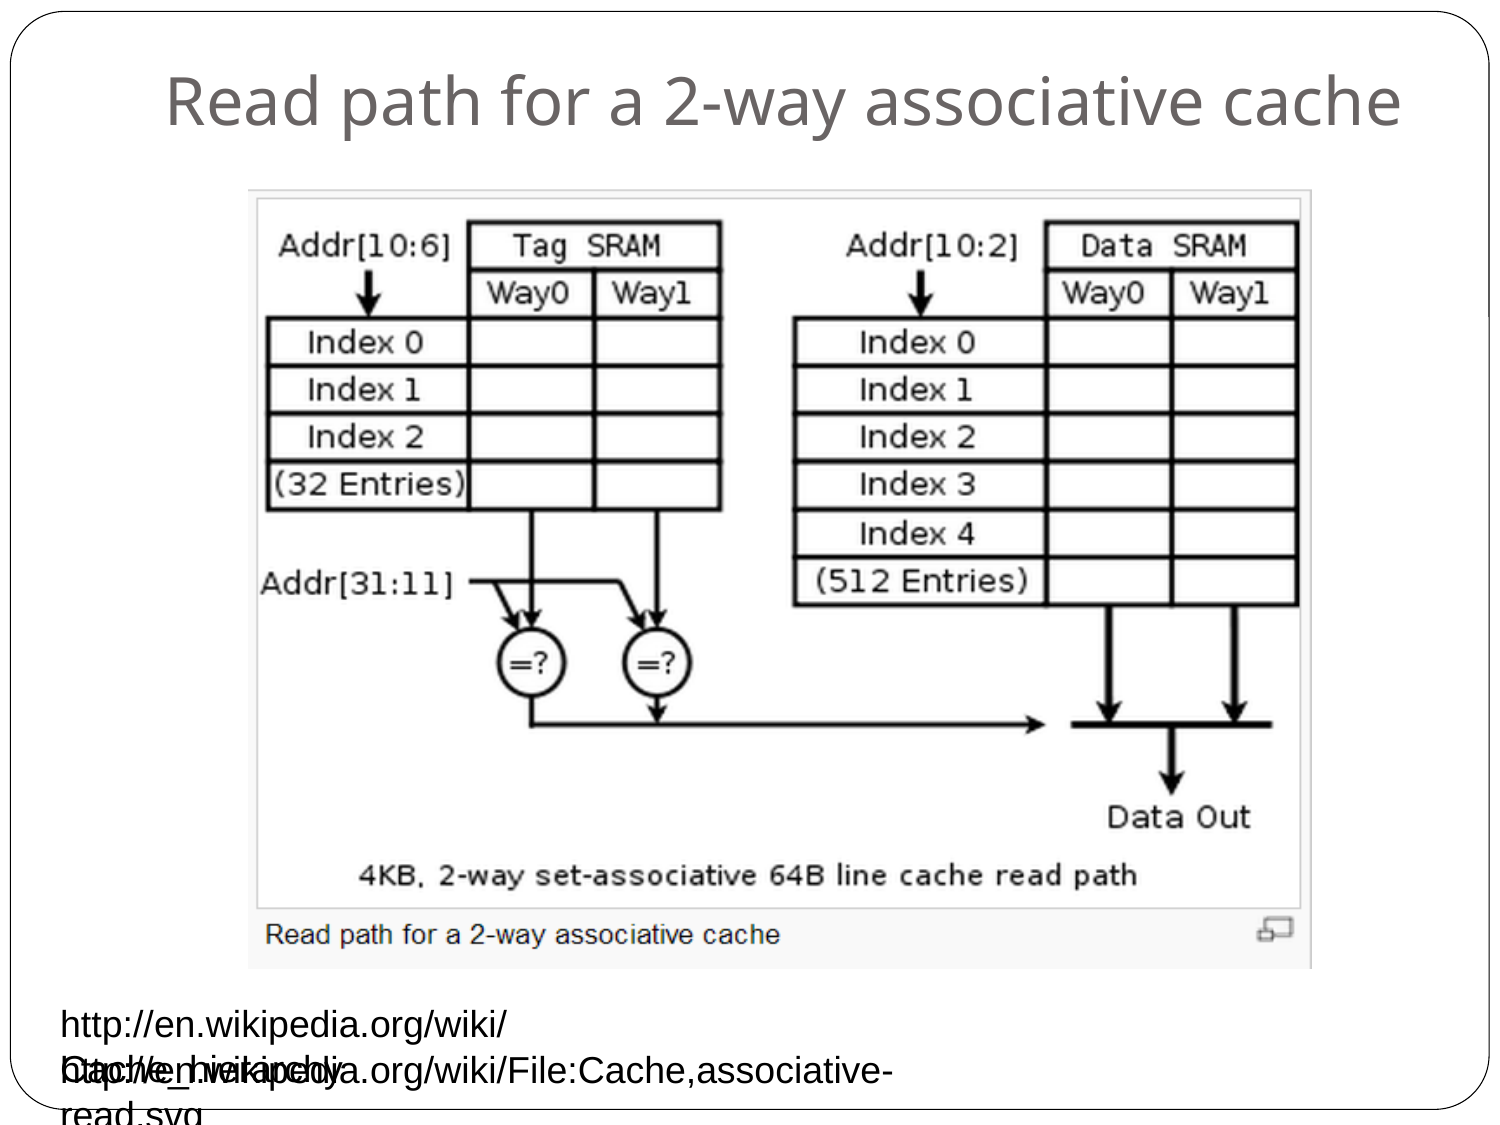

# Read path for a 2-way associative cache
http://en.wikipedia.org/wiki/Cache_hierarchy
http://en.wikipedia.org/wiki/File:Cache,associative-read.svg